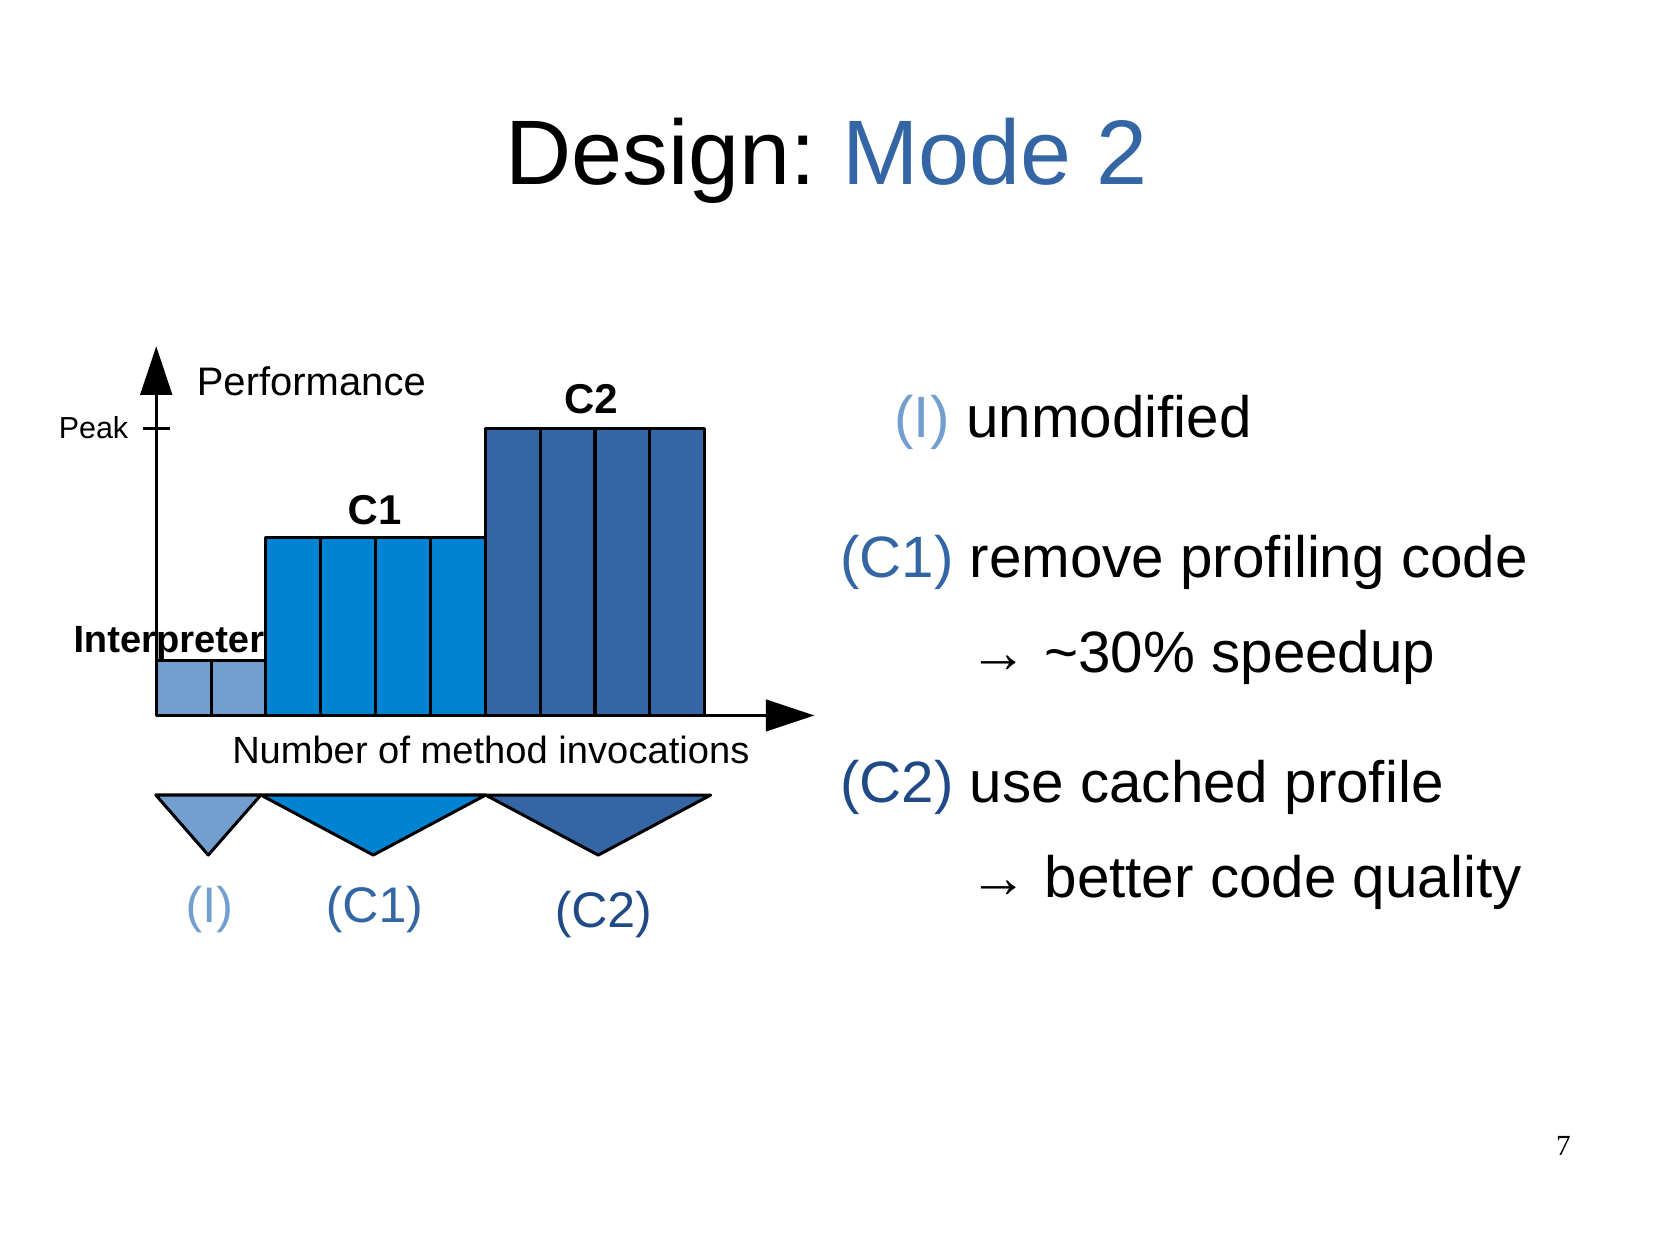

# Design: Mode 2
 (I) unmodified
(C1) remove profiling code
 → ~30% speedup
(C2) use cached profile
 → better code quality
(I)
(C1)
(C2)
7